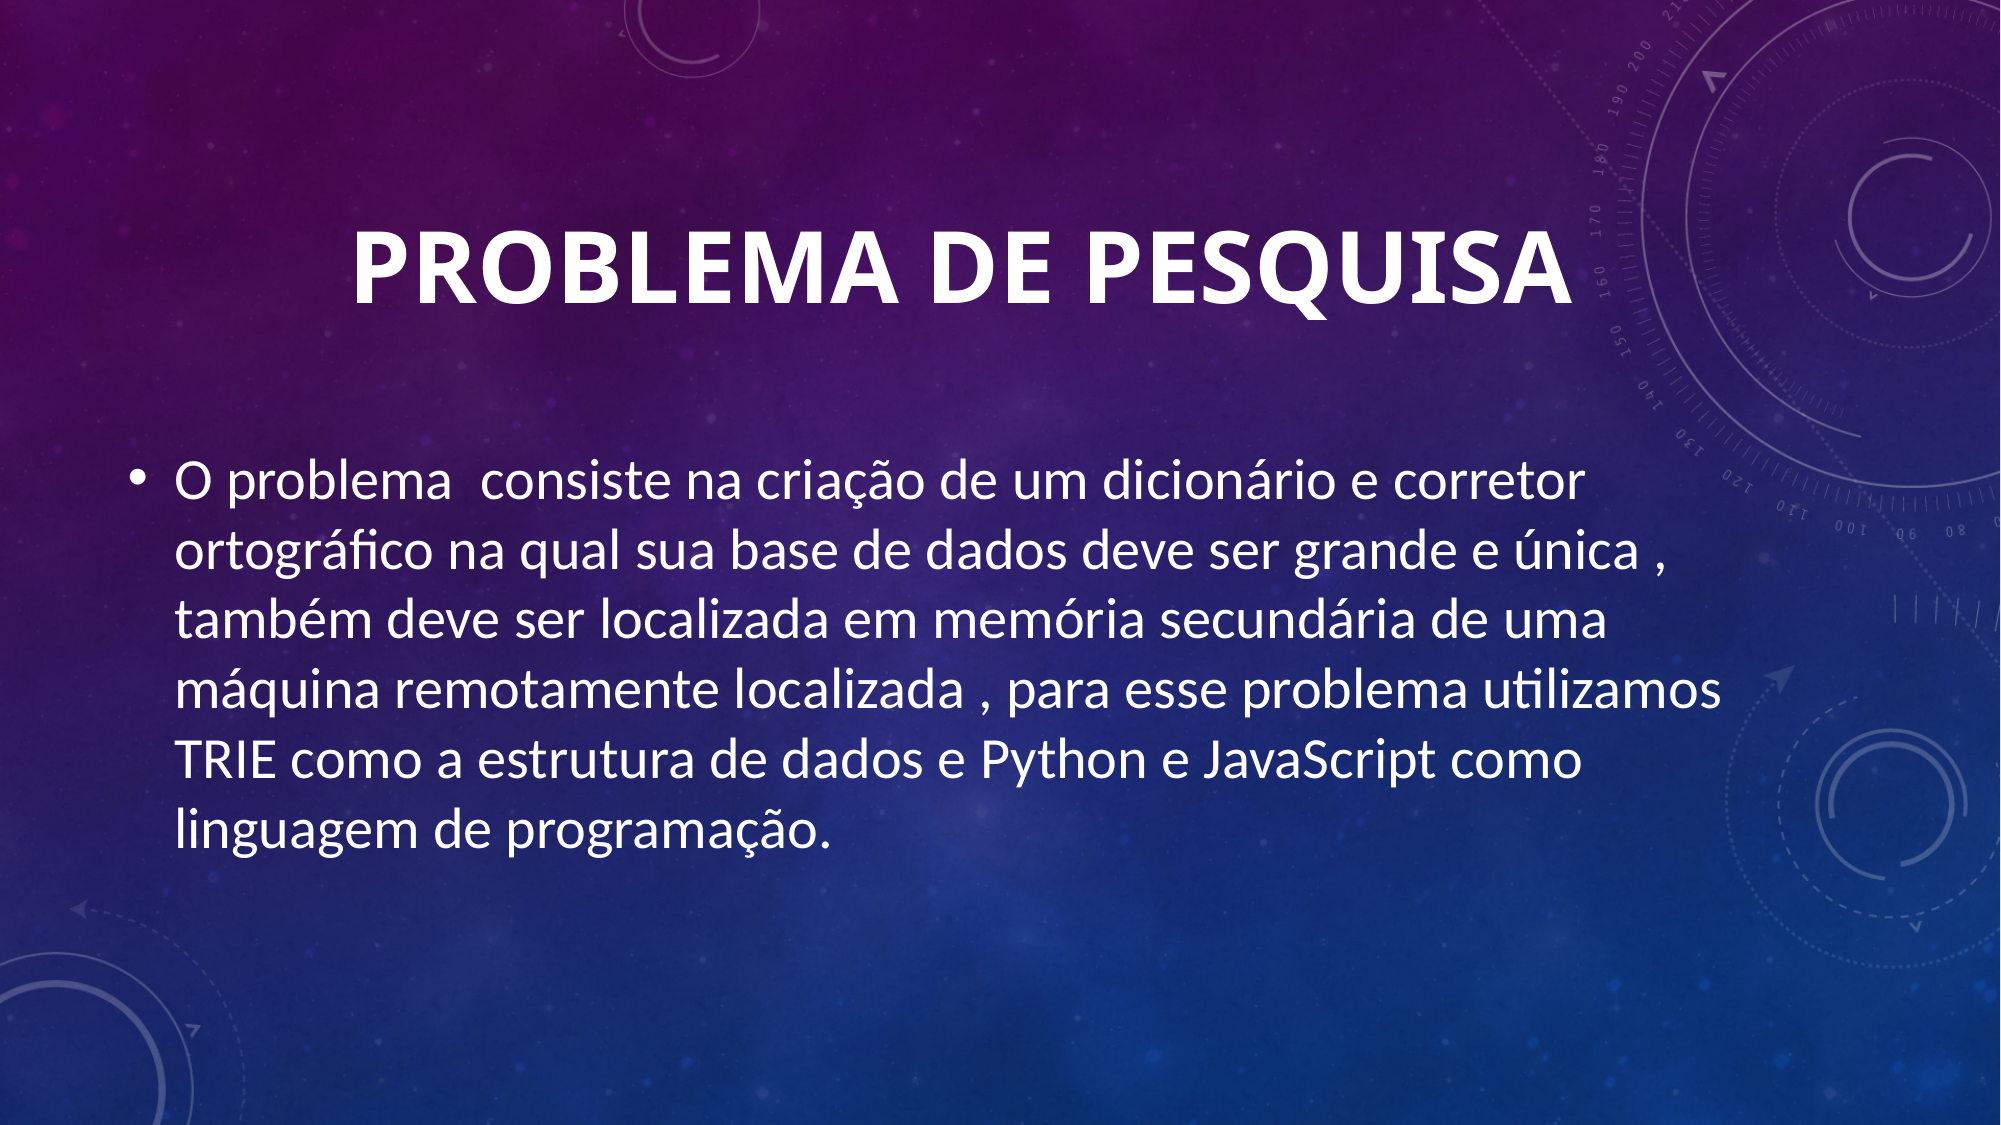

# PROBLEMA DE PESQUISA
O problema consiste na criação de um dicionário e corretor ortográfico na qual sua base de dados deve ser grande e única , também deve ser localizada em memória secundária de uma máquina remotamente localizada , para esse problema utilizamos TRIE como a estrutura de dados e Python e JavaScript como linguagem de programação.